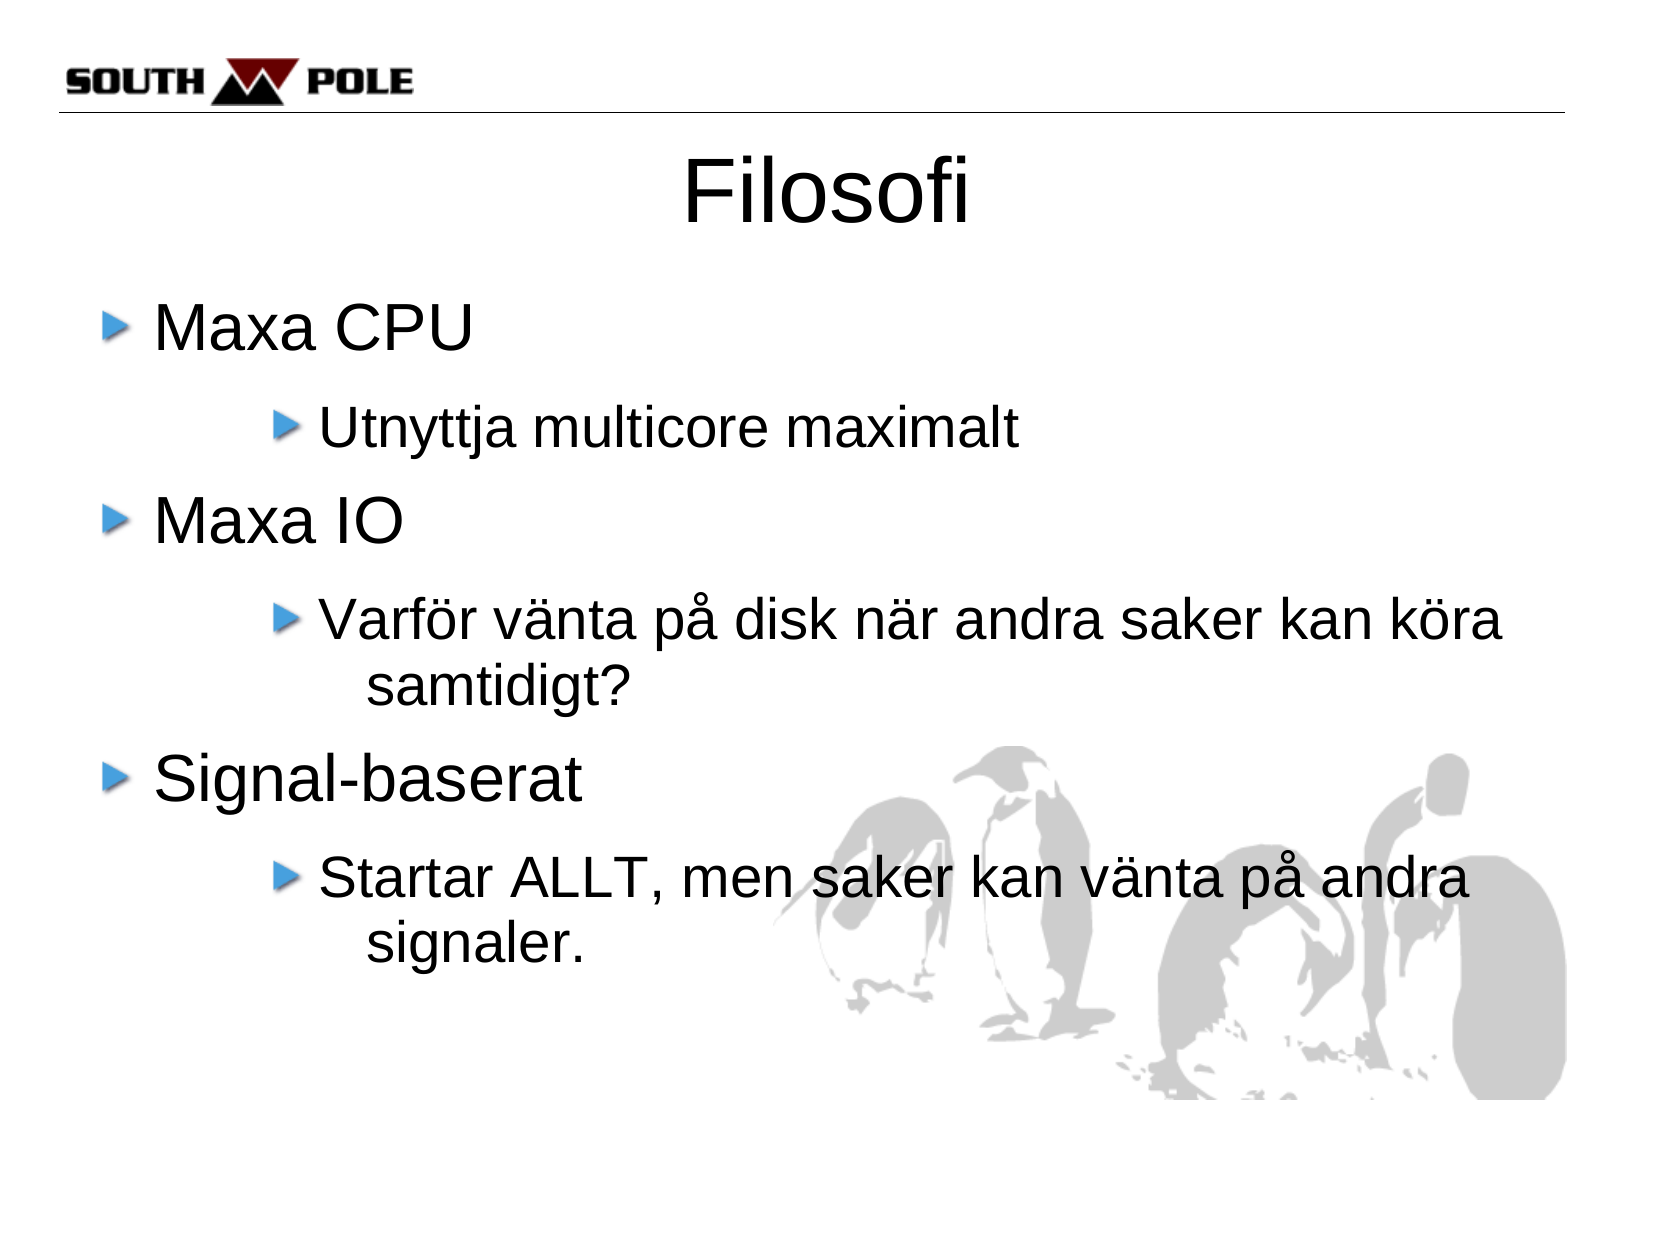

# Filosofi
Maxa CPU
Utnyttja multicore maximalt
Maxa IO
Varför vänta på disk när andra saker kan köra samtidigt?
Signal-baserat
Startar ALLT, men saker kan vänta på andra signaler.